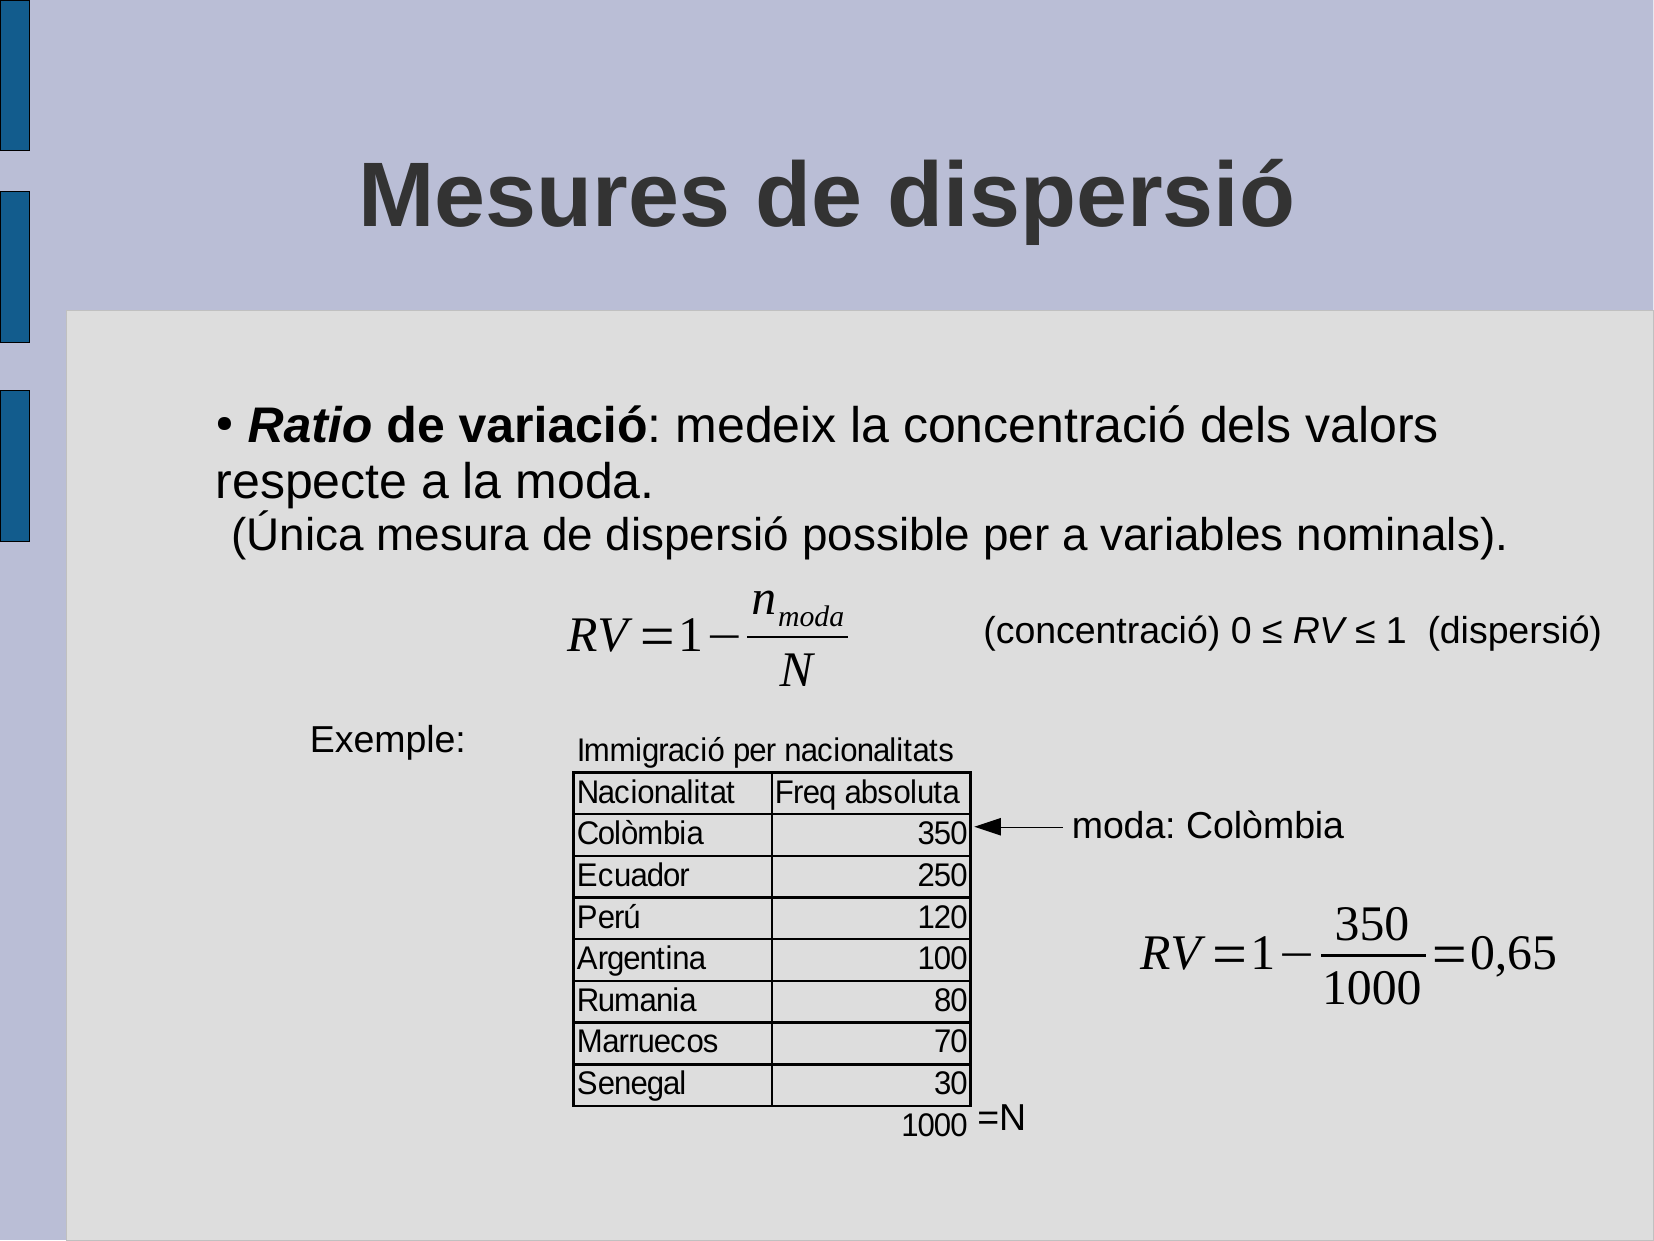

# Mesures de dispersió
 Ratio de variació: medeix la concentració dels valors respecte a la moda.
(Única mesura de dispersió possible per a variables nominals).
(concentració) 0 ≤ RV ≤ 1 (dispersió)
Exemple:
moda: Colòmbia
=N